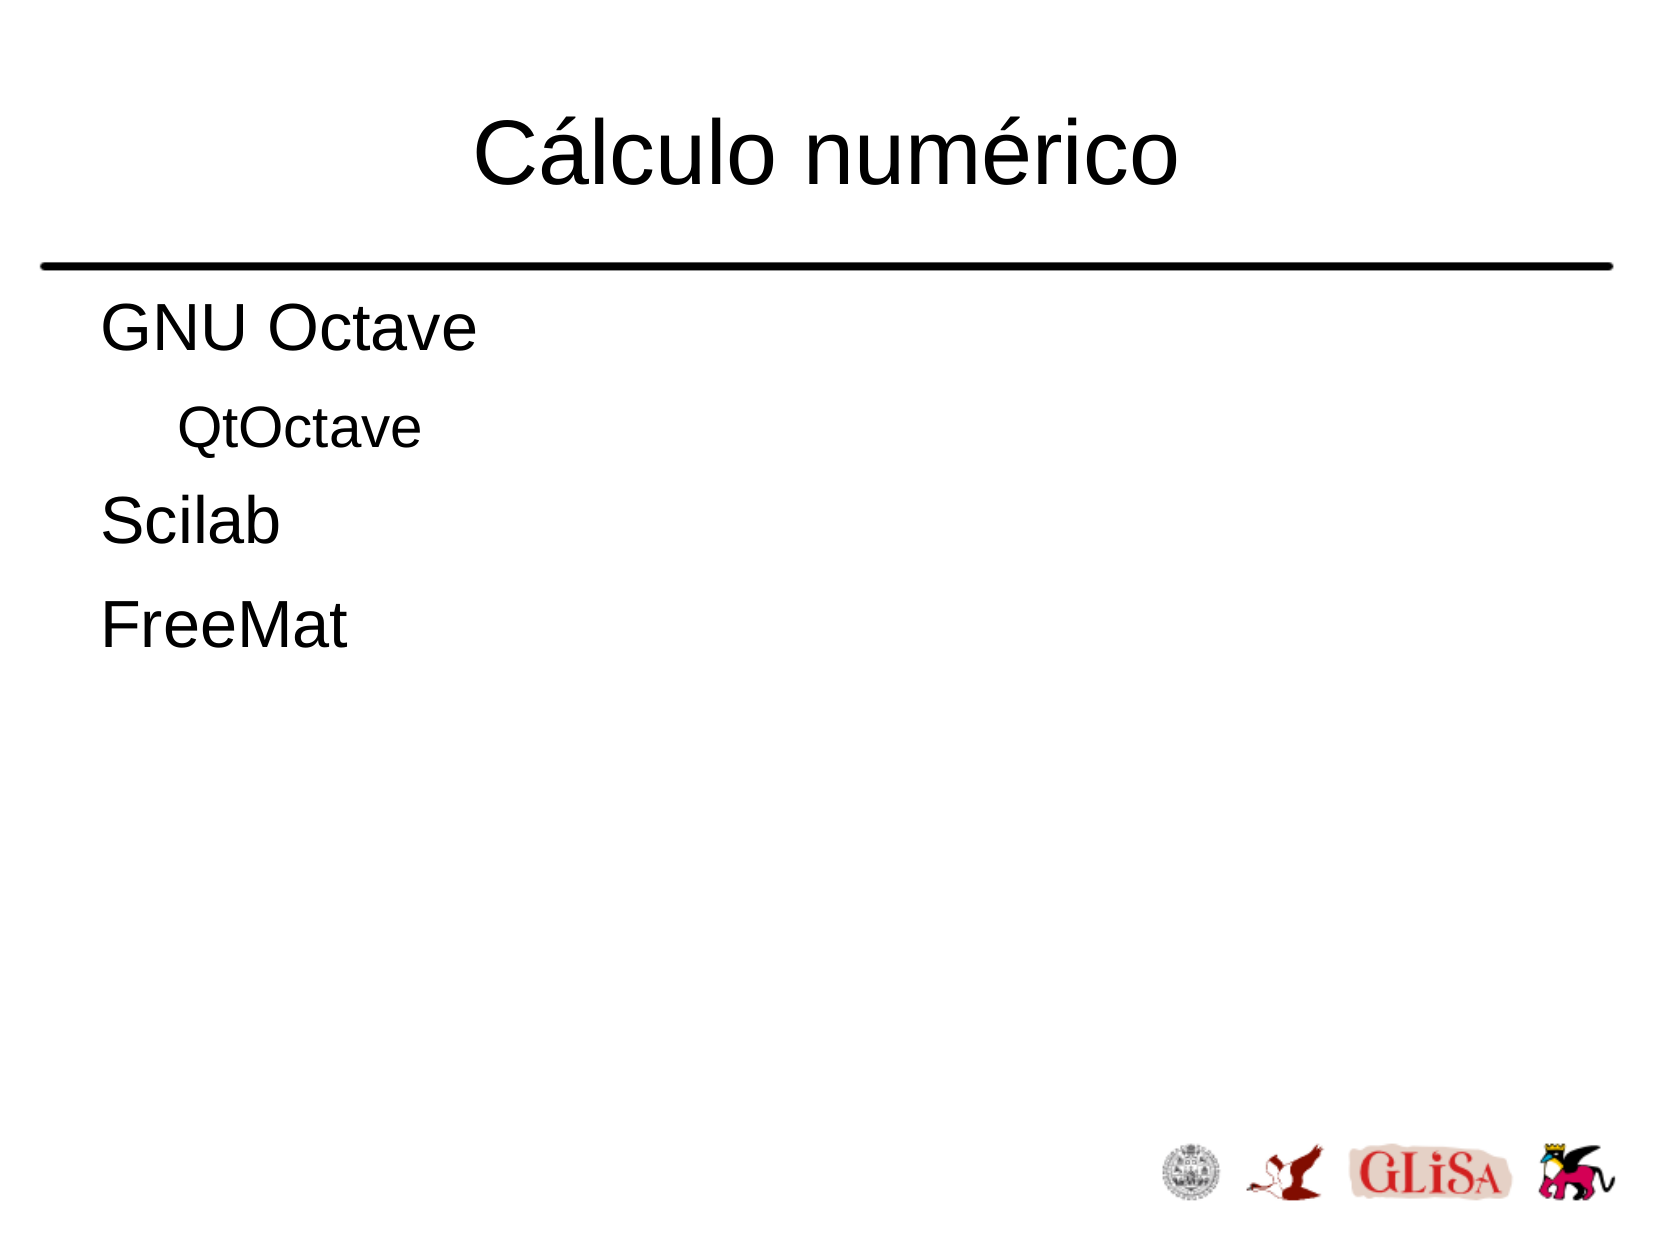

# Cálculo numérico
GNU Octave
QtOctave
Scilab
FreeMat